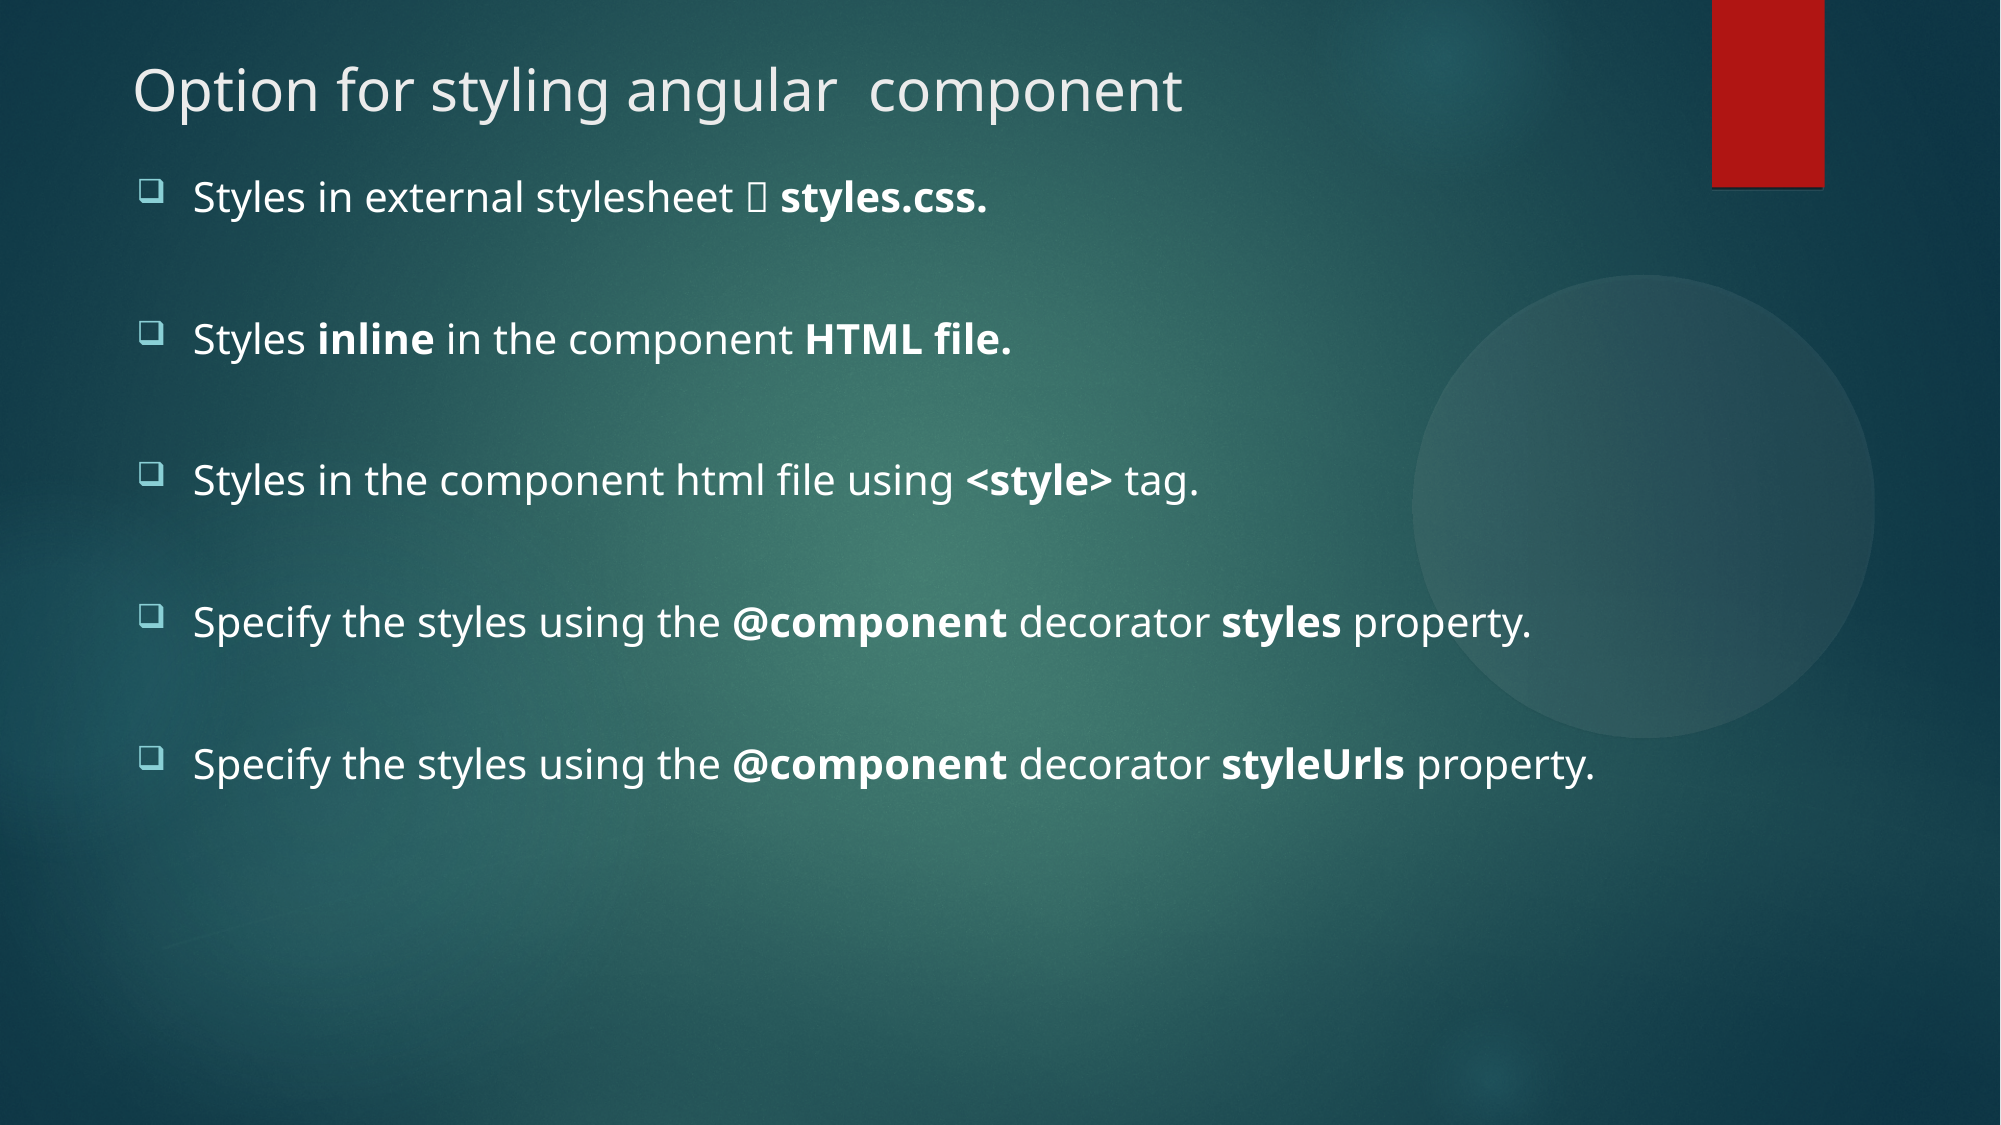

Option for styling angular component
Styles in external stylesheet  styles.css.
Styles inline in the component HTML file.
Styles in the component html file using <style> tag.
Specify the styles using the @component decorator styles property.
Specify the styles using the @component decorator styleUrls property.